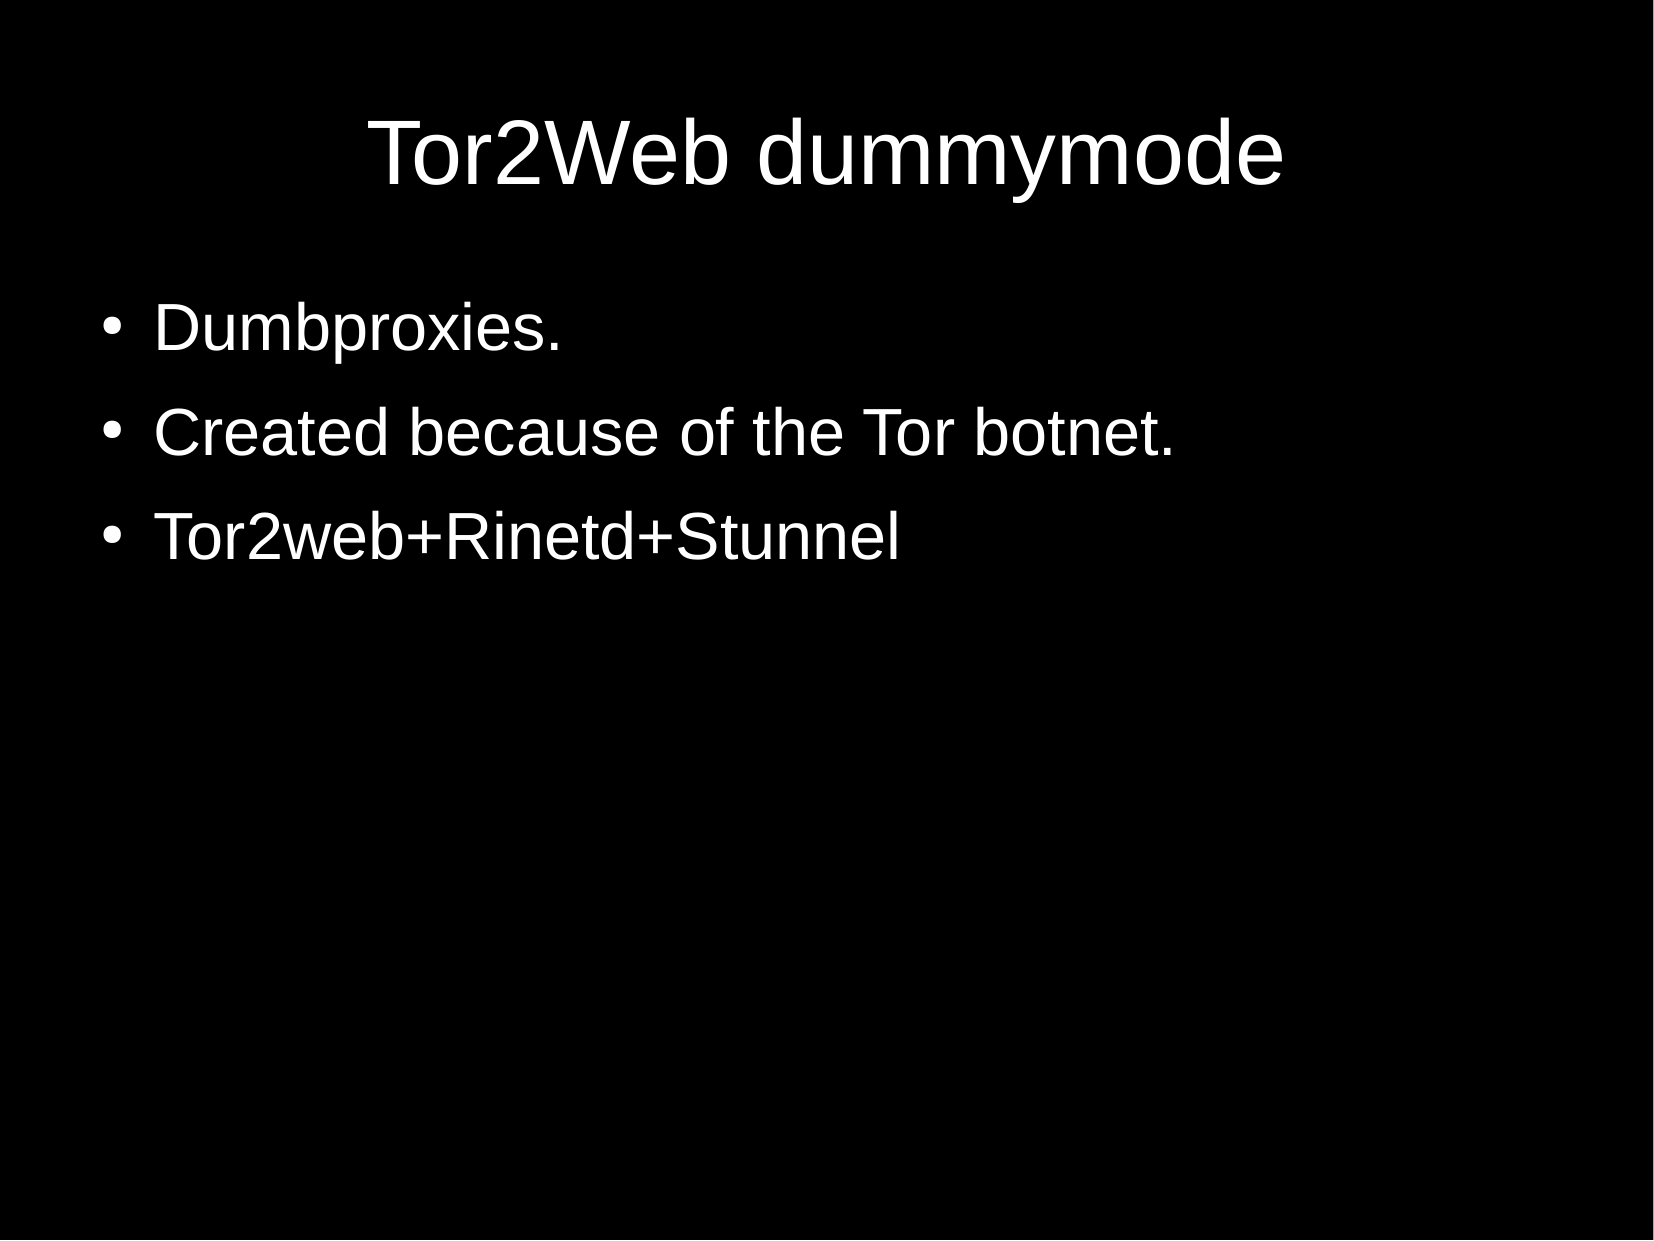

# Tor2Web dummymode
Dumbproxies.
Created because of the Tor botnet.
Tor2web+Rinetd+Stunnel